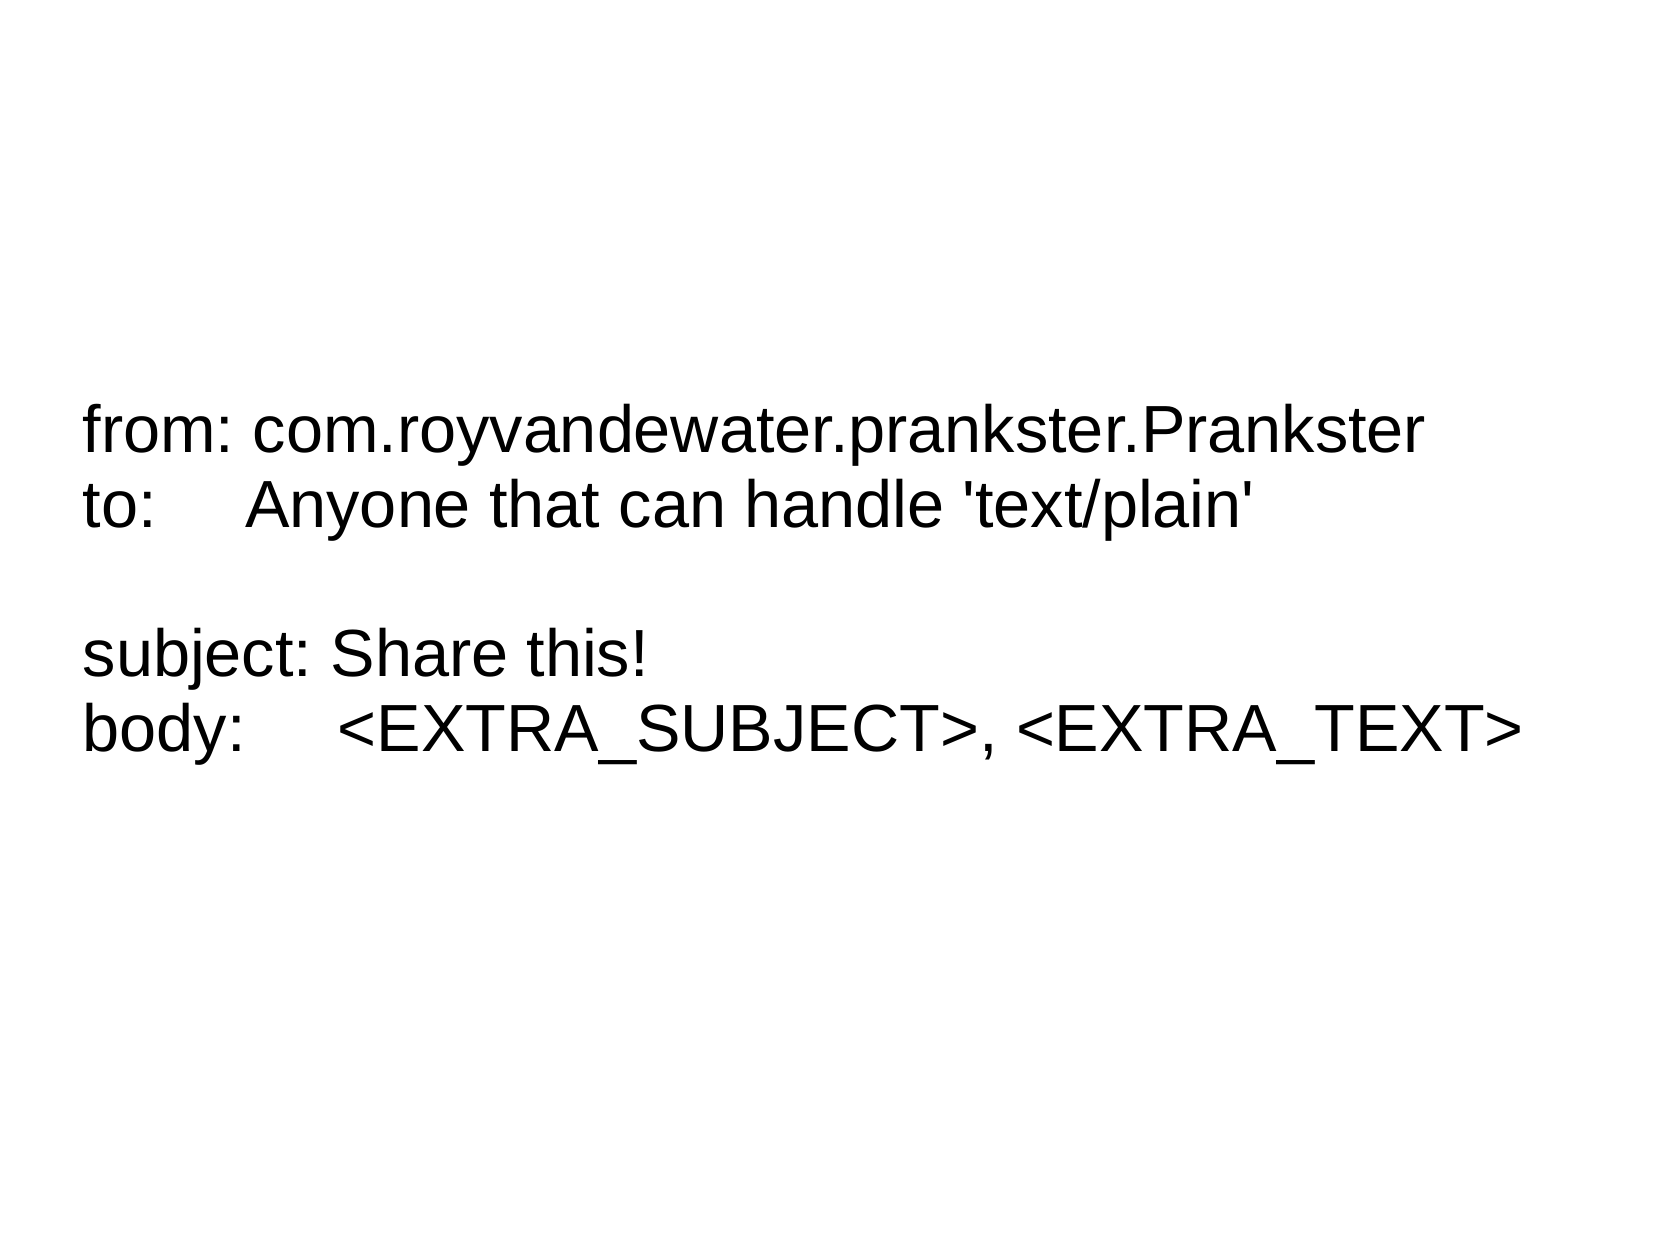

# from: com.royvandewater.prankster.Prankster
to: Anyone that can handle 'text/plain'
subject: Share this!
body: <EXTRA_SUBJECT>, <EXTRA_TEXT>